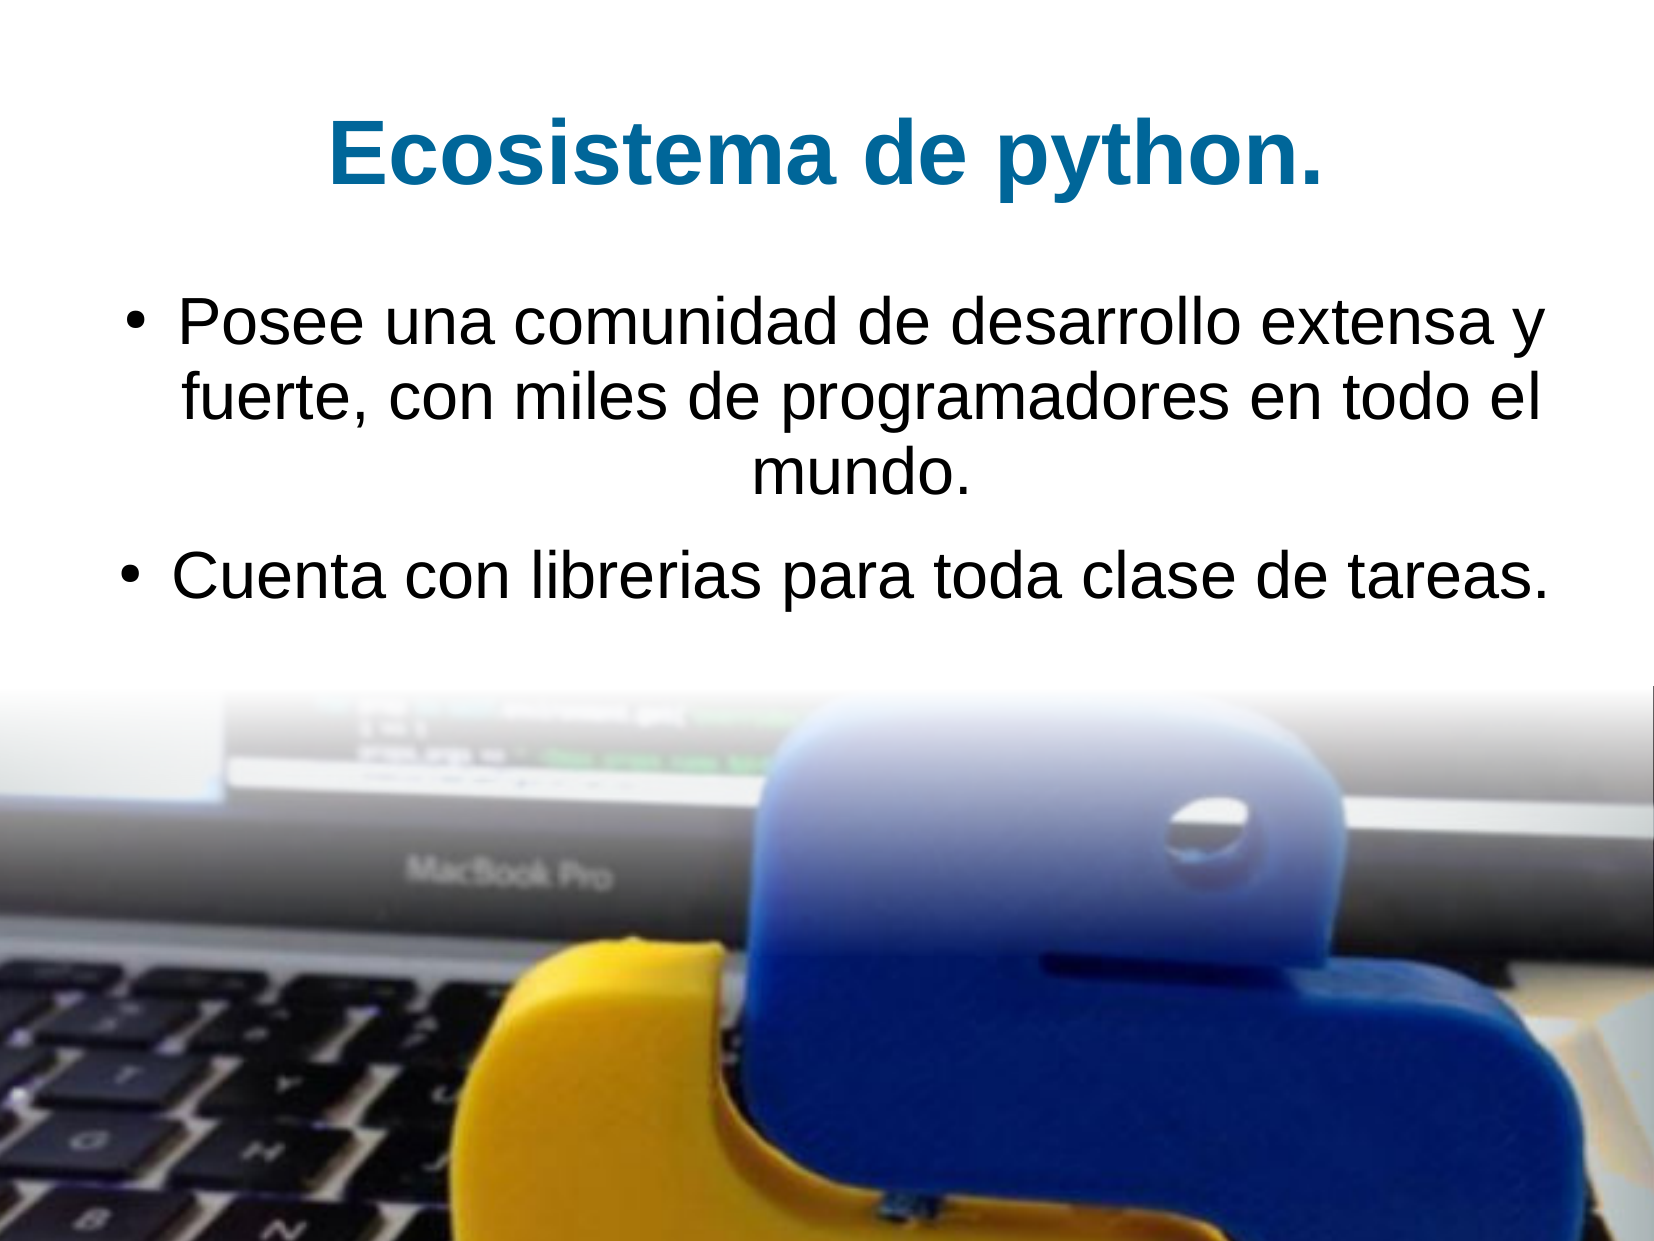

# Ecosistema de python.
Posee una comunidad de desarrollo extensa y fuerte, con miles de programadores en todo el mundo.
Cuenta con librerias para toda clase de tareas.